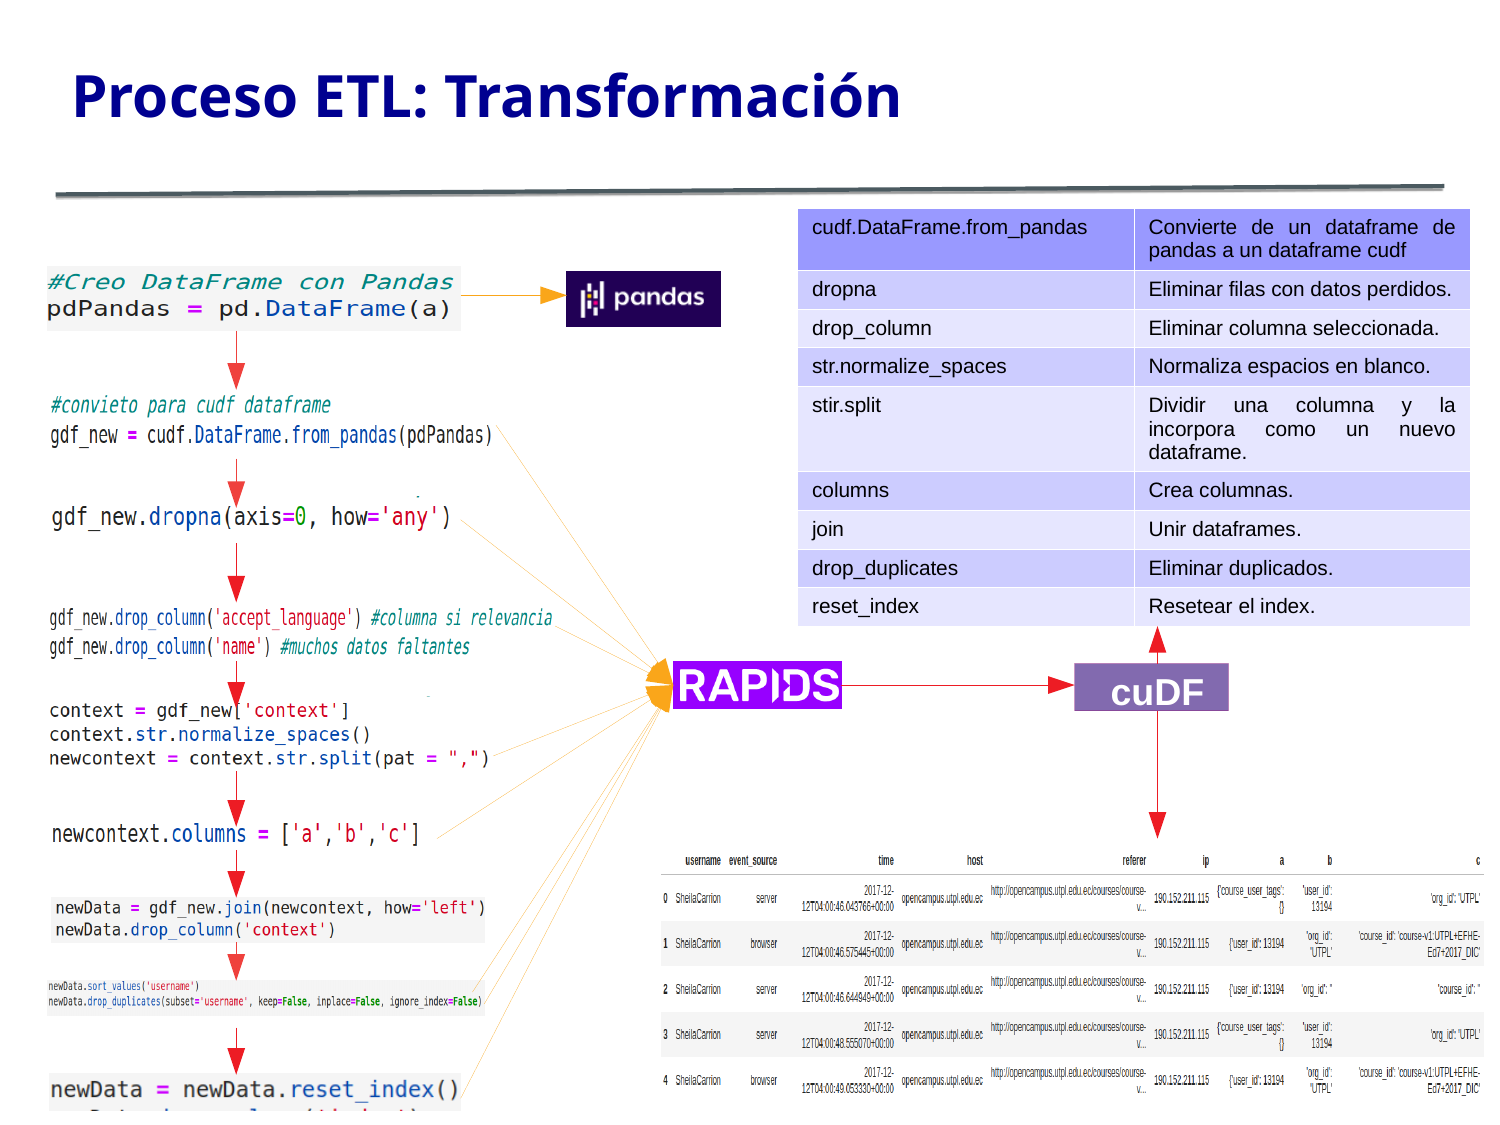

# Proceso ETL: Transformación
| cudf.DataFrame.from\_pandas | Convierte de un dataframe de pandas a un dataframe cudf |
| --- | --- |
| dropna | Eliminar filas con datos perdidos. |
| drop\_column | Eliminar columna seleccionada. |
| str.normalize\_spaces | Normaliza espacios en blanco. |
| stir.split | Dividir una columna y la incorpora como un nuevo dataframe. |
| columns | Crea columnas. |
| join | Unir dataframes. |
| drop\_duplicates | Eliminar duplicados. |
| reset\_index | Resetear el index. |
cuDF